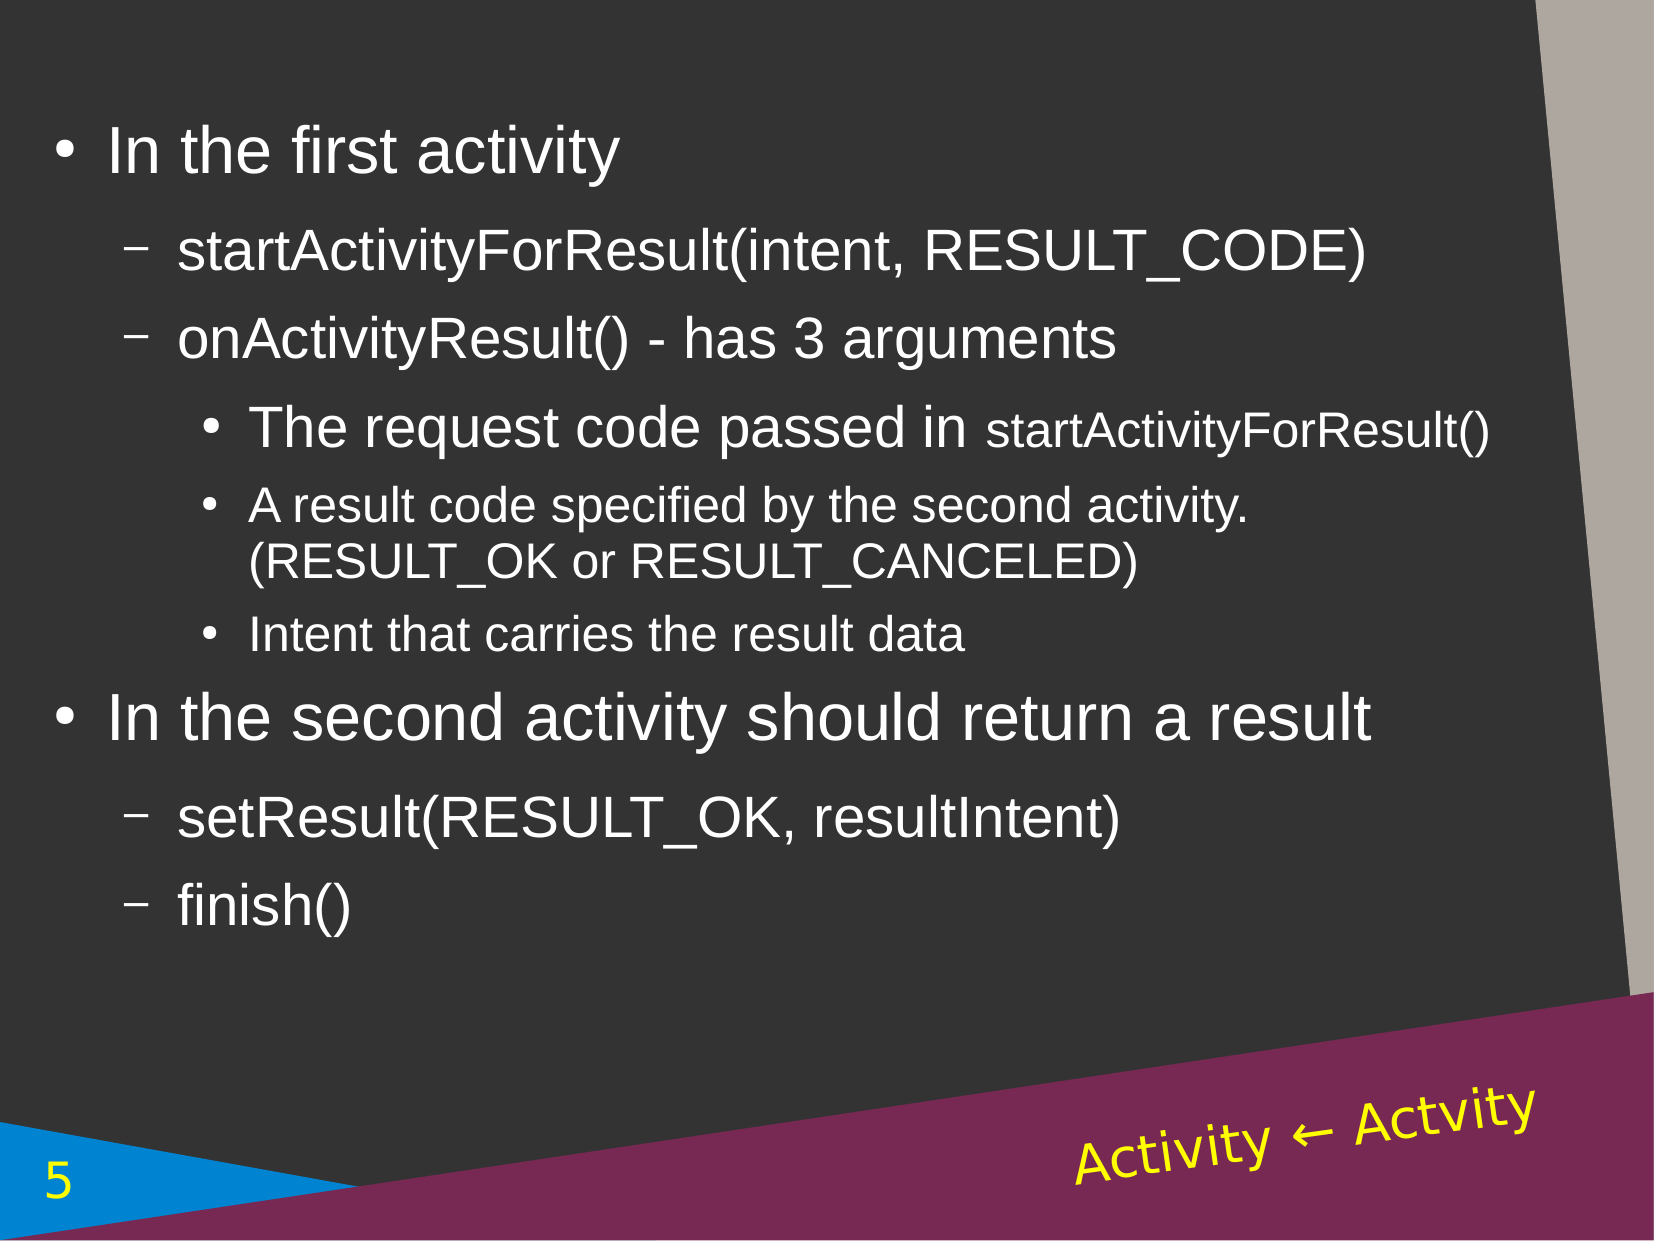

In the first activity
startActivityForResult(intent, RESULT_CODE)
onActivityResult() - has 3 arguments
The request code passed in startActivityForResult()
A result code specified by the second activity. (RESULT_OK or RESULT_CANCELED)
Intent that carries the result data
In the second activity should return a result
setResult(RESULT_OK, resultIntent)
finish()
# Activity ← Actvity
5